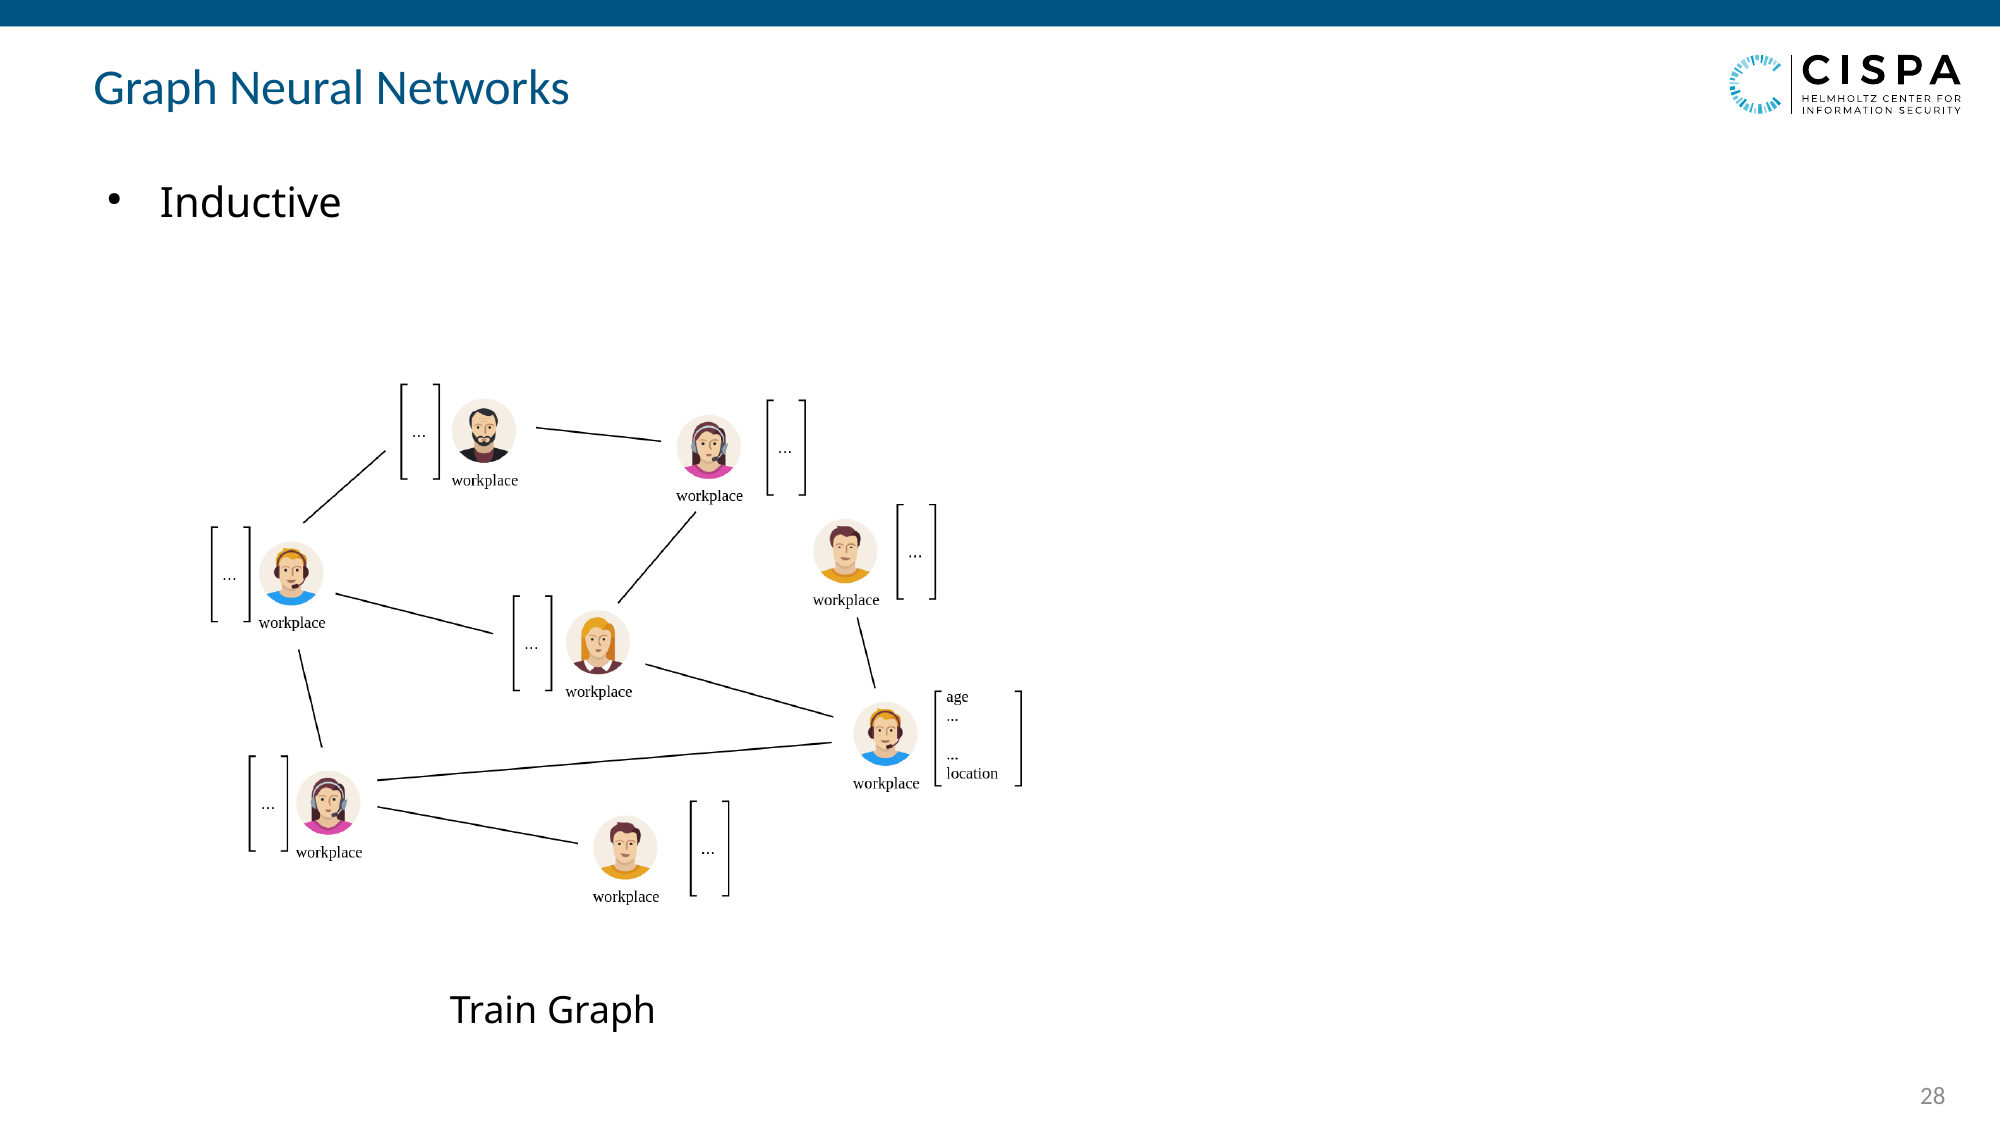

Graph Neural Networks
# Inductive
Train Graph